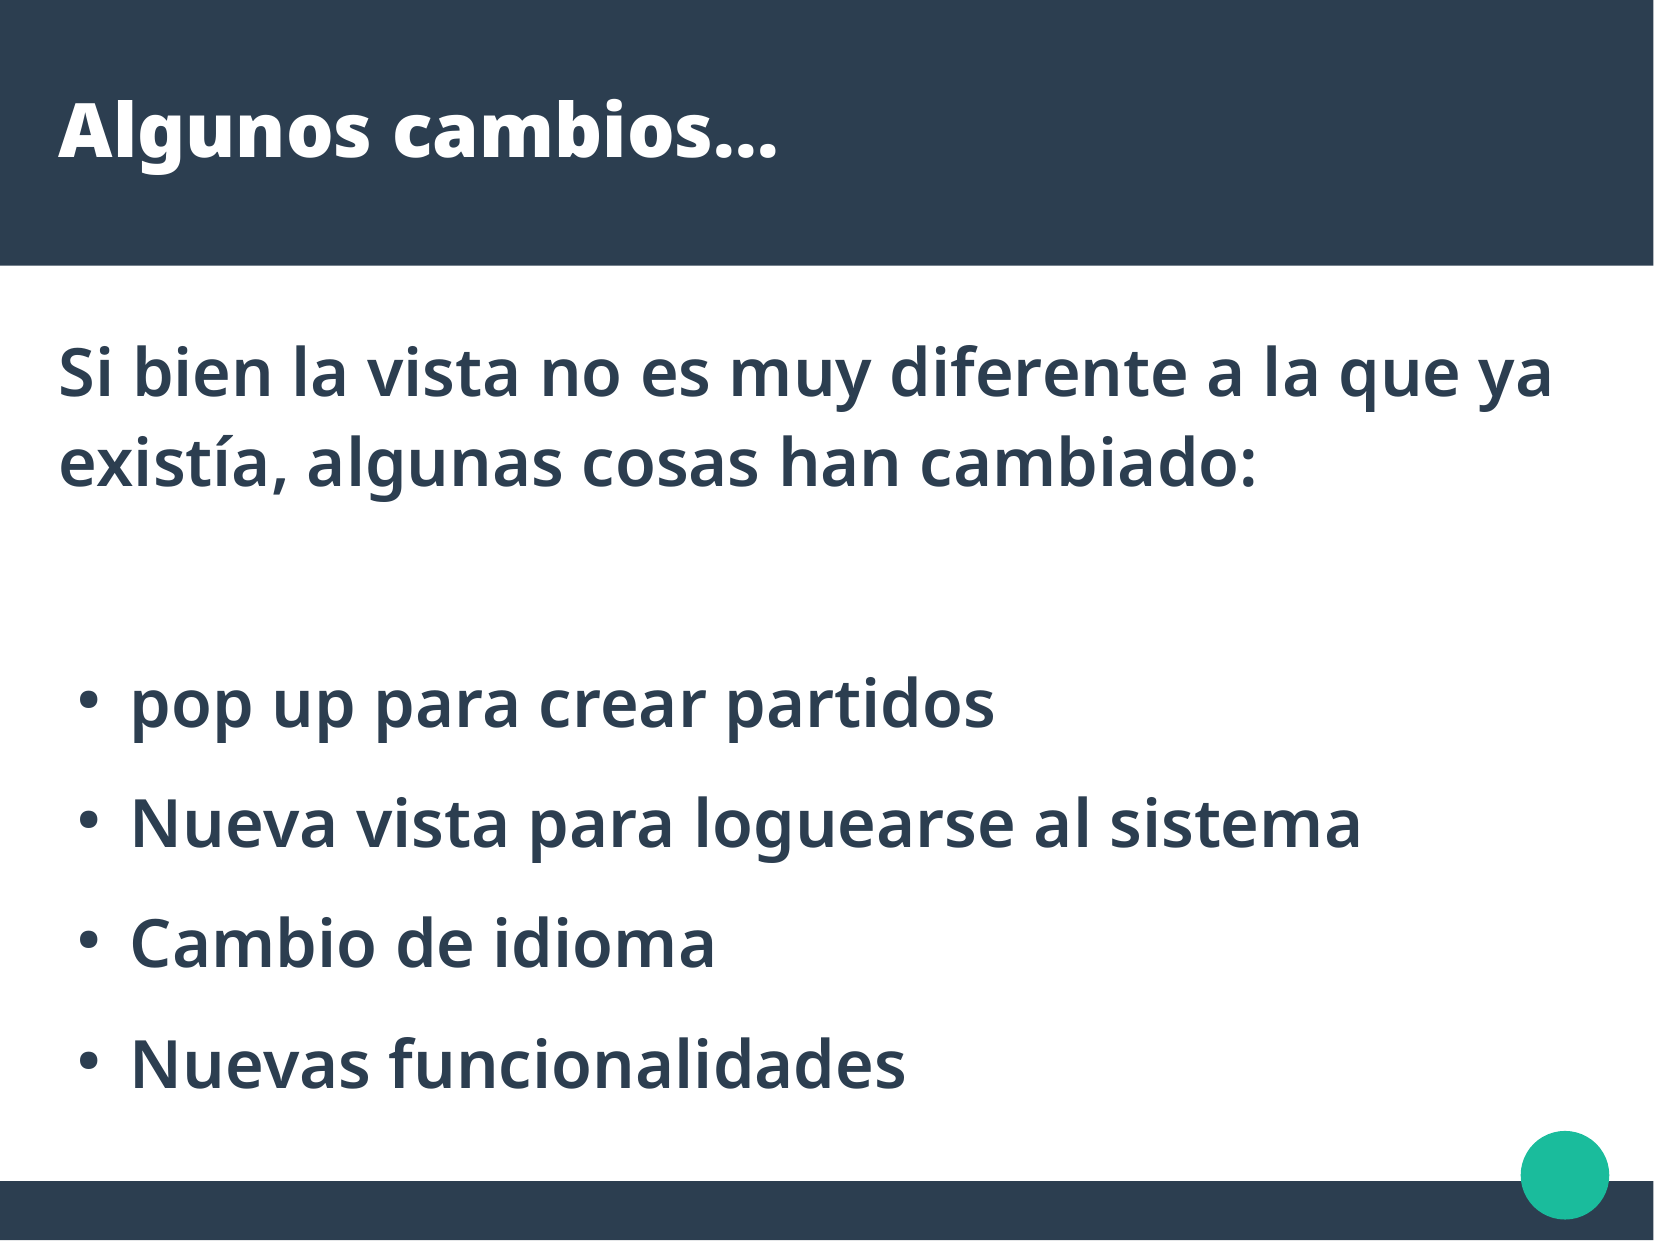

# Algunos cambios...
Si bien la vista no es muy diferente a la que ya existía, algunas cosas han cambiado:
pop up para crear partidos
Nueva vista para loguearse al sistema
Cambio de idioma
Nuevas funcionalidades